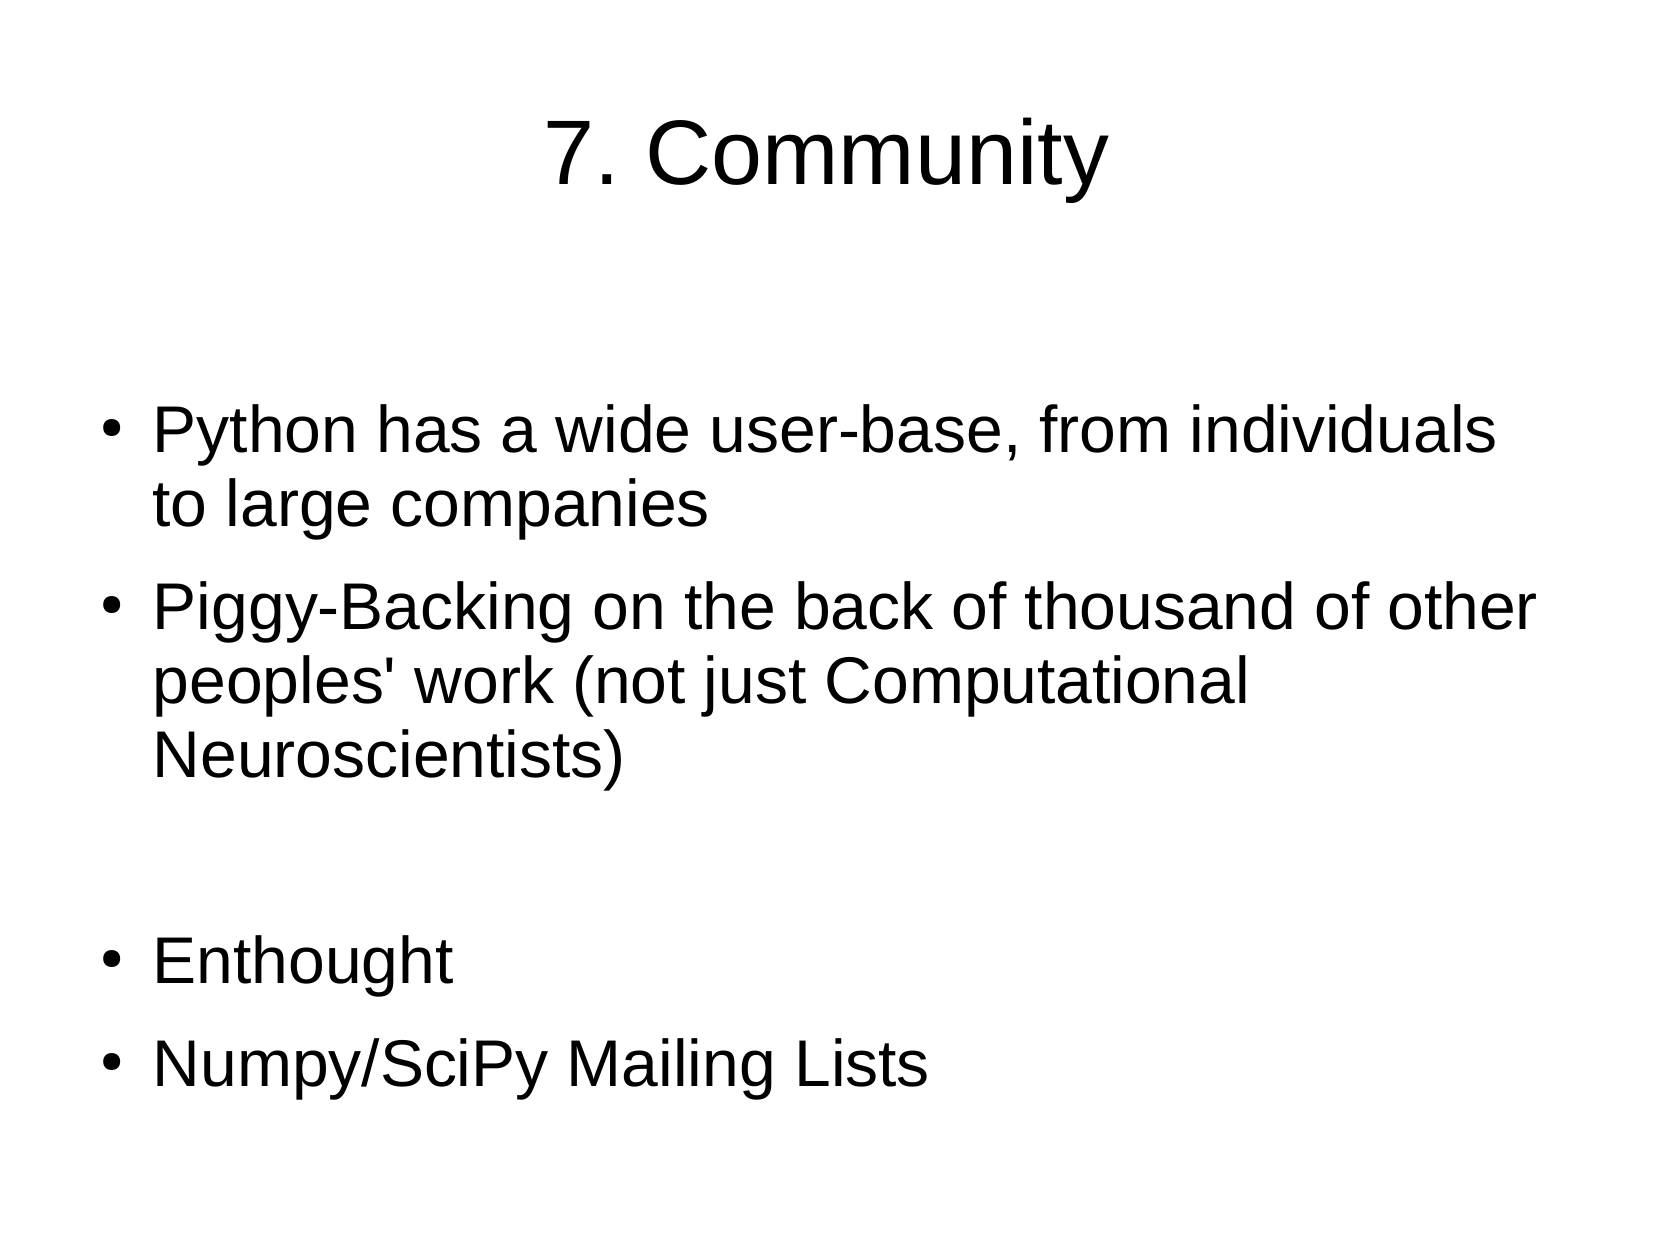

# 7. Community
Python has a wide user-base, from individuals to large companies
Piggy-Backing on the back of thousand of other peoples' work (not just Computational Neuroscientists)
Enthought
Numpy/SciPy Mailing Lists